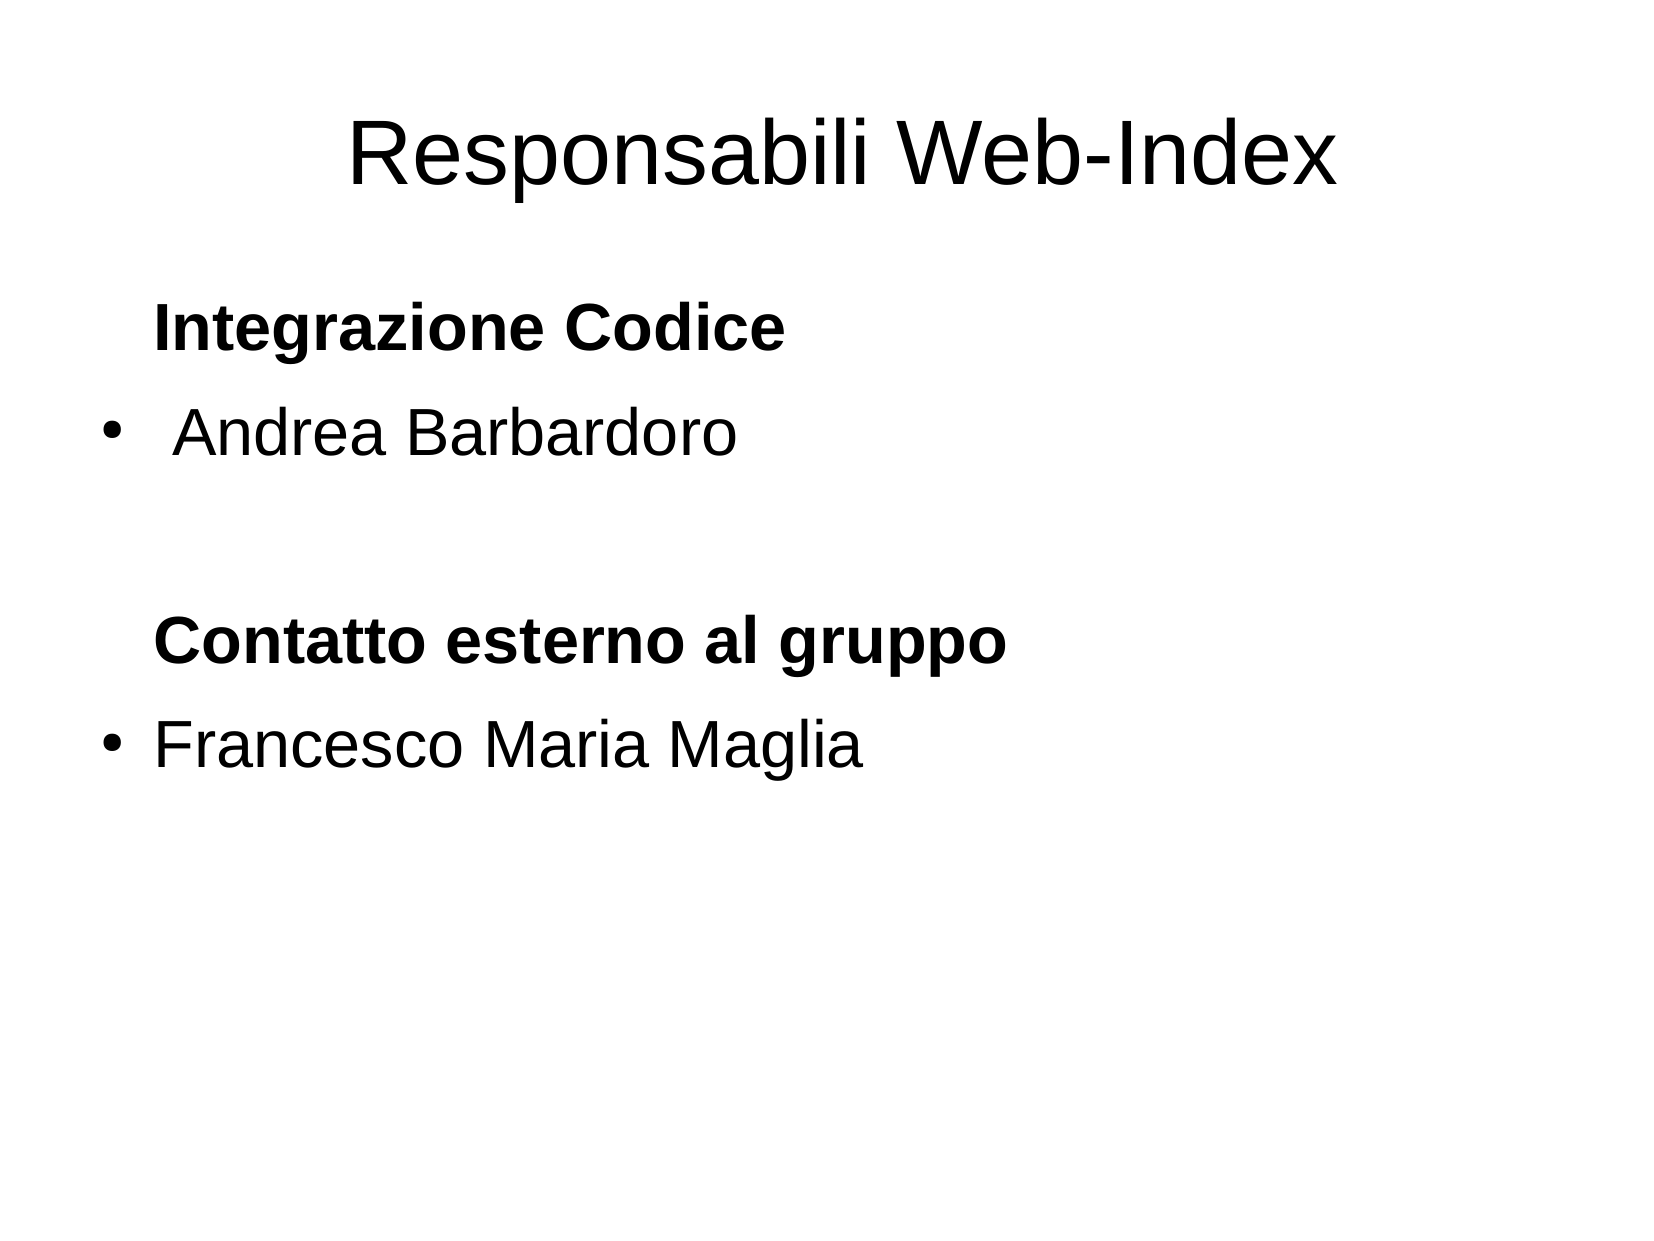

# Responsabili Web-Index
Integrazione Codice
 Andrea Barbardoro
Contatto esterno al gruppo
Francesco Maria Maglia